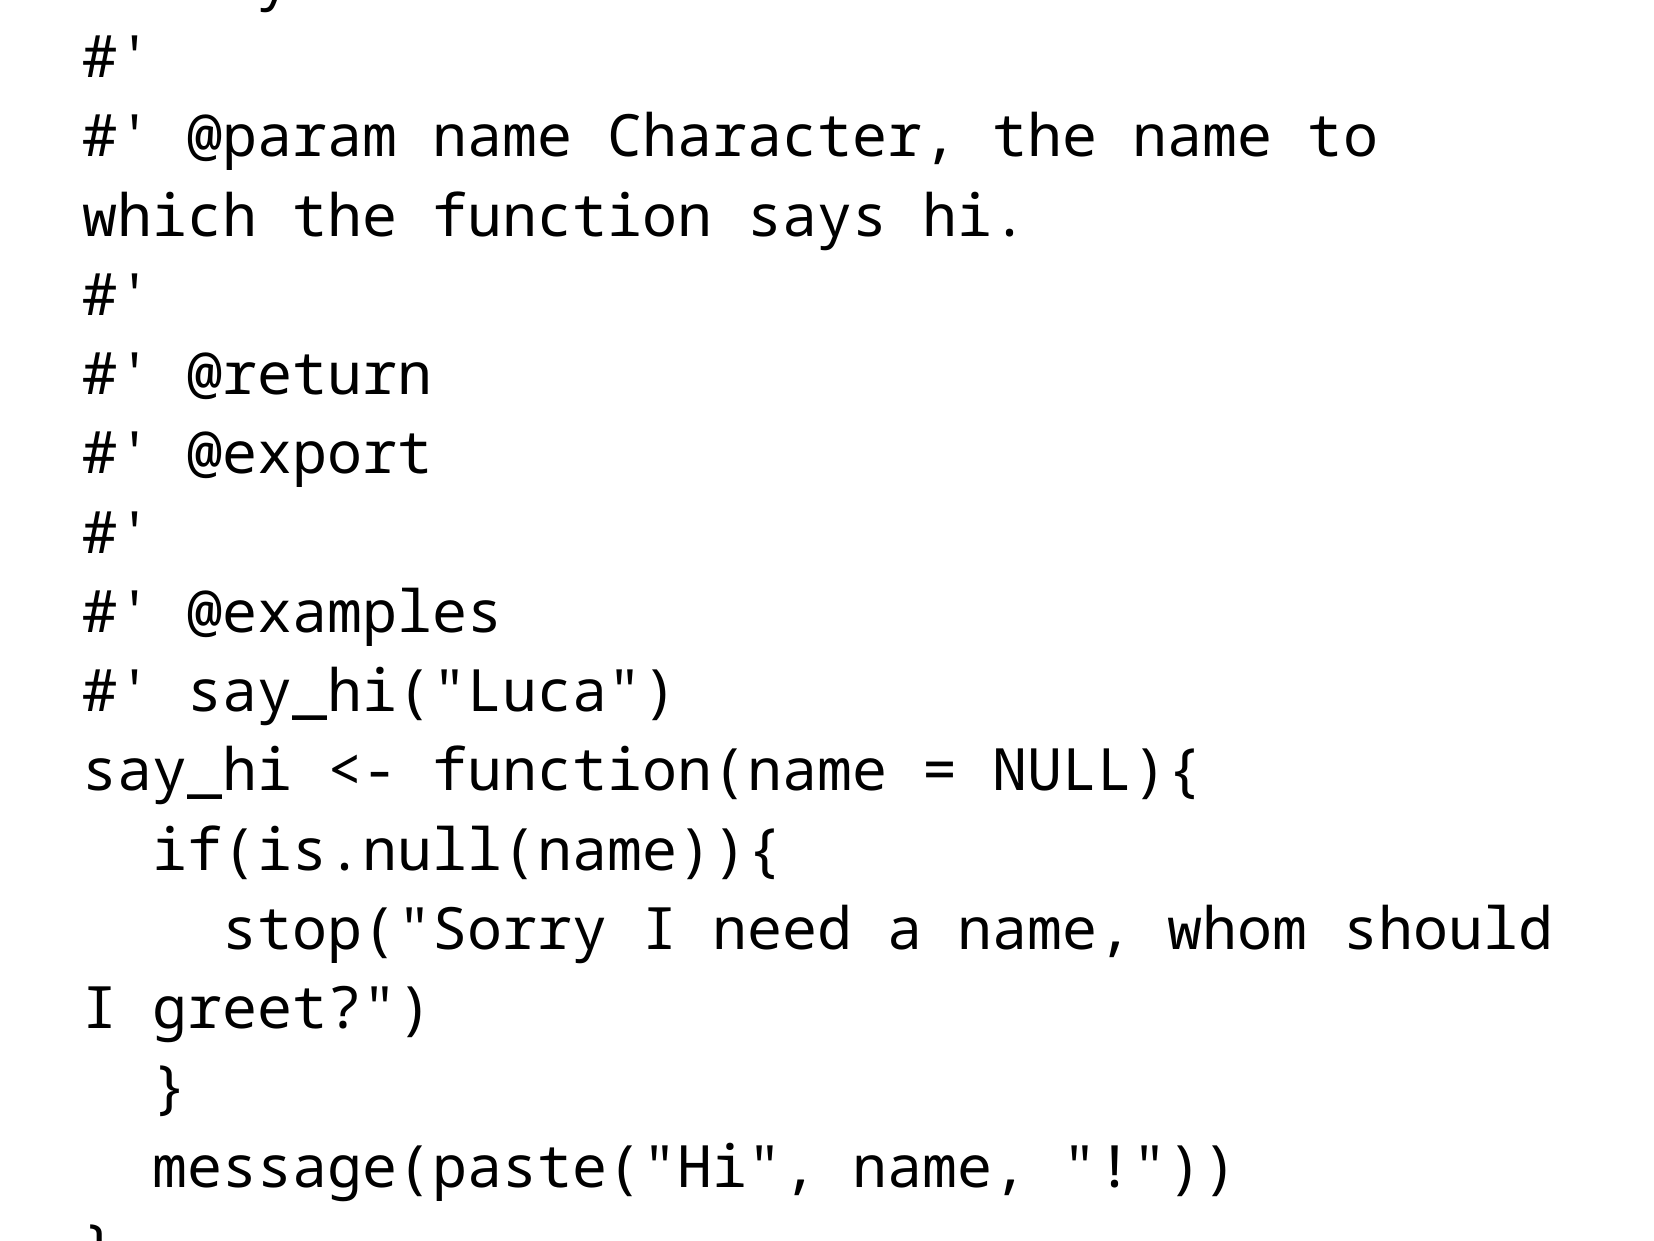

# #' Say hi #' #' @param name Character, the name to which the function says hi. #' #' @return #' @export #' #' @examples #' say_hi("Luca") say_hi <- function(name = NULL){ if(is.null(name)){ stop("Sorry I need a name, whom should I greet?") } message(paste("Hi", name, "!")) }